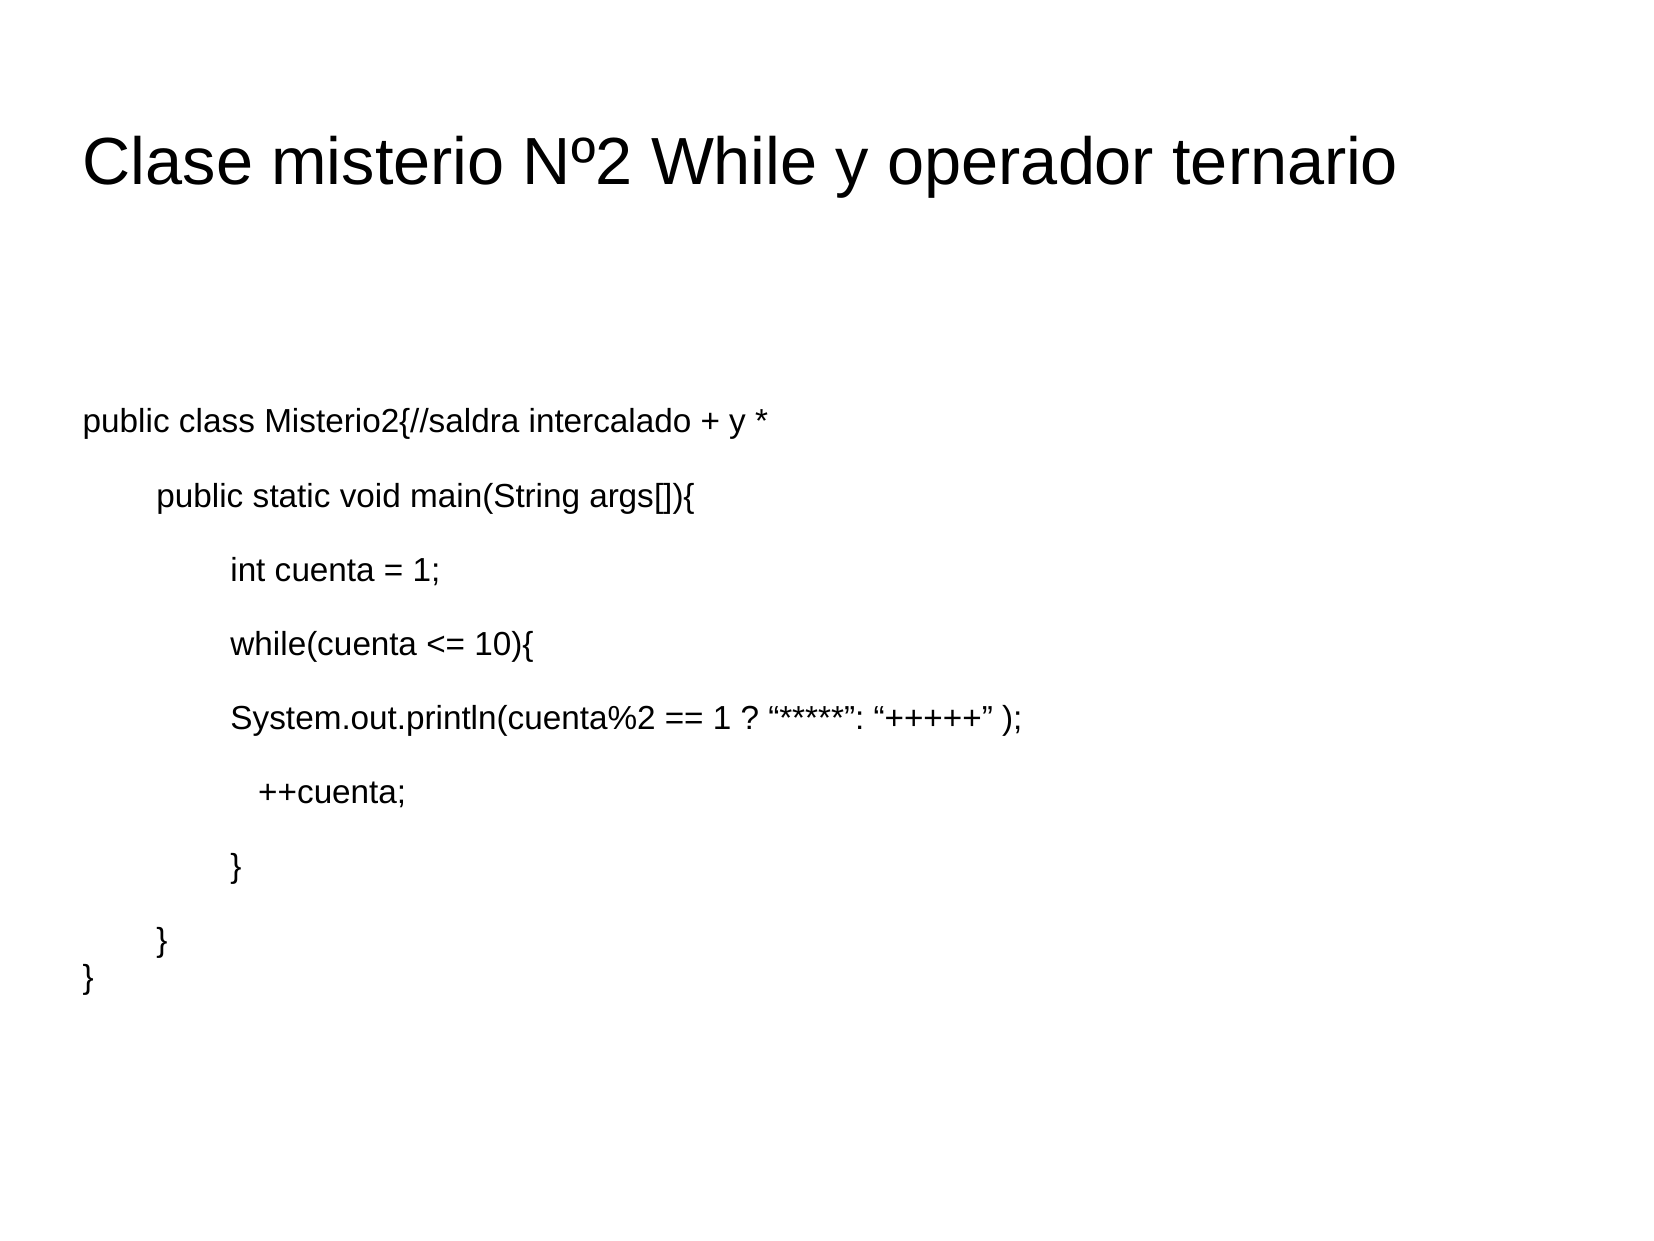

# Clase misterio Nº2 While y operador ternario
public class Misterio2{//saldra intercalado + y *
	public static void main(String args[]){
		int cuenta = 1;
		while(cuenta <= 10){
		System.out.println(cuenta%2 == 1 ? “*****”: “+++++” );
		 ++cuenta;
		}
	}
}